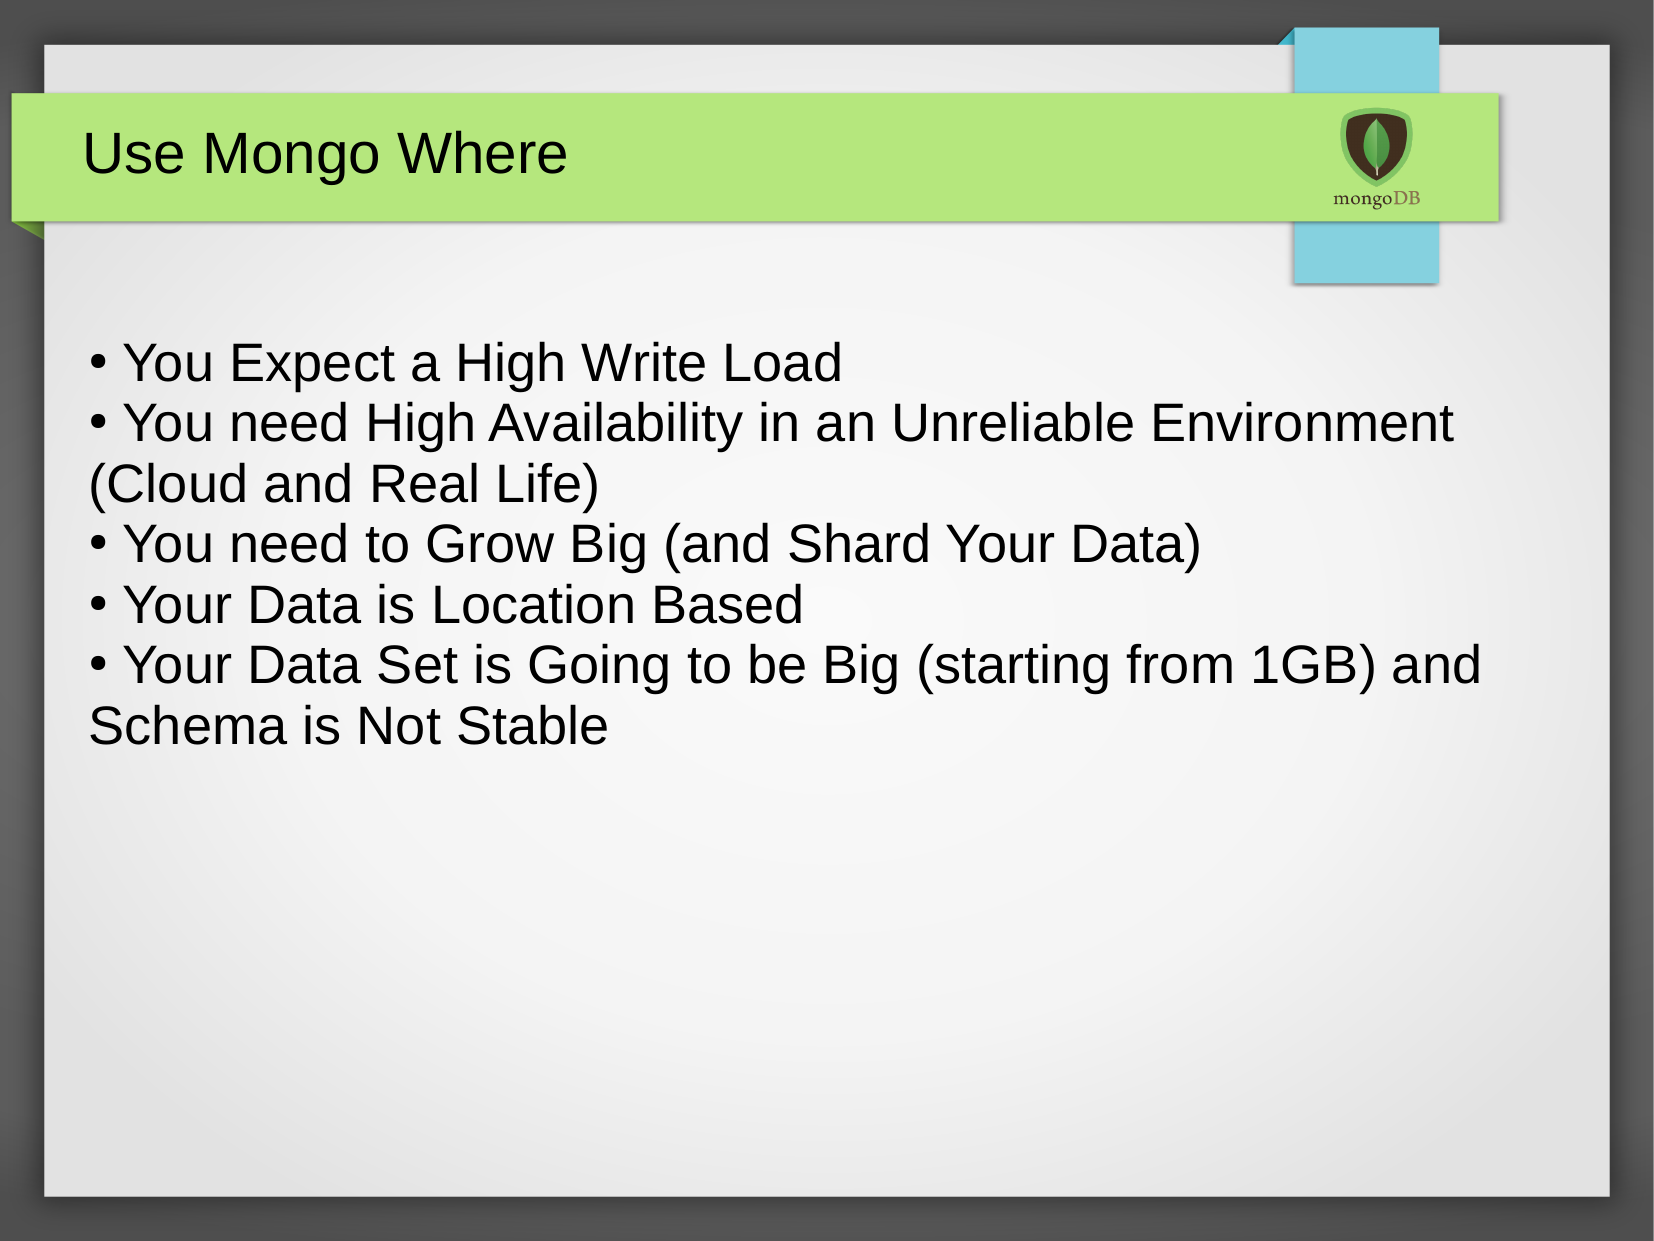

# Use Mongo Where
 You Expect a High Write Load
 You need High Availability in an Unreliable Environment (Cloud and Real Life)
 You need to Grow Big (and Shard Your Data)
 Your Data is Location Based
 Your Data Set is Going to be Big (starting from 1GB) and Schema is Not Stable